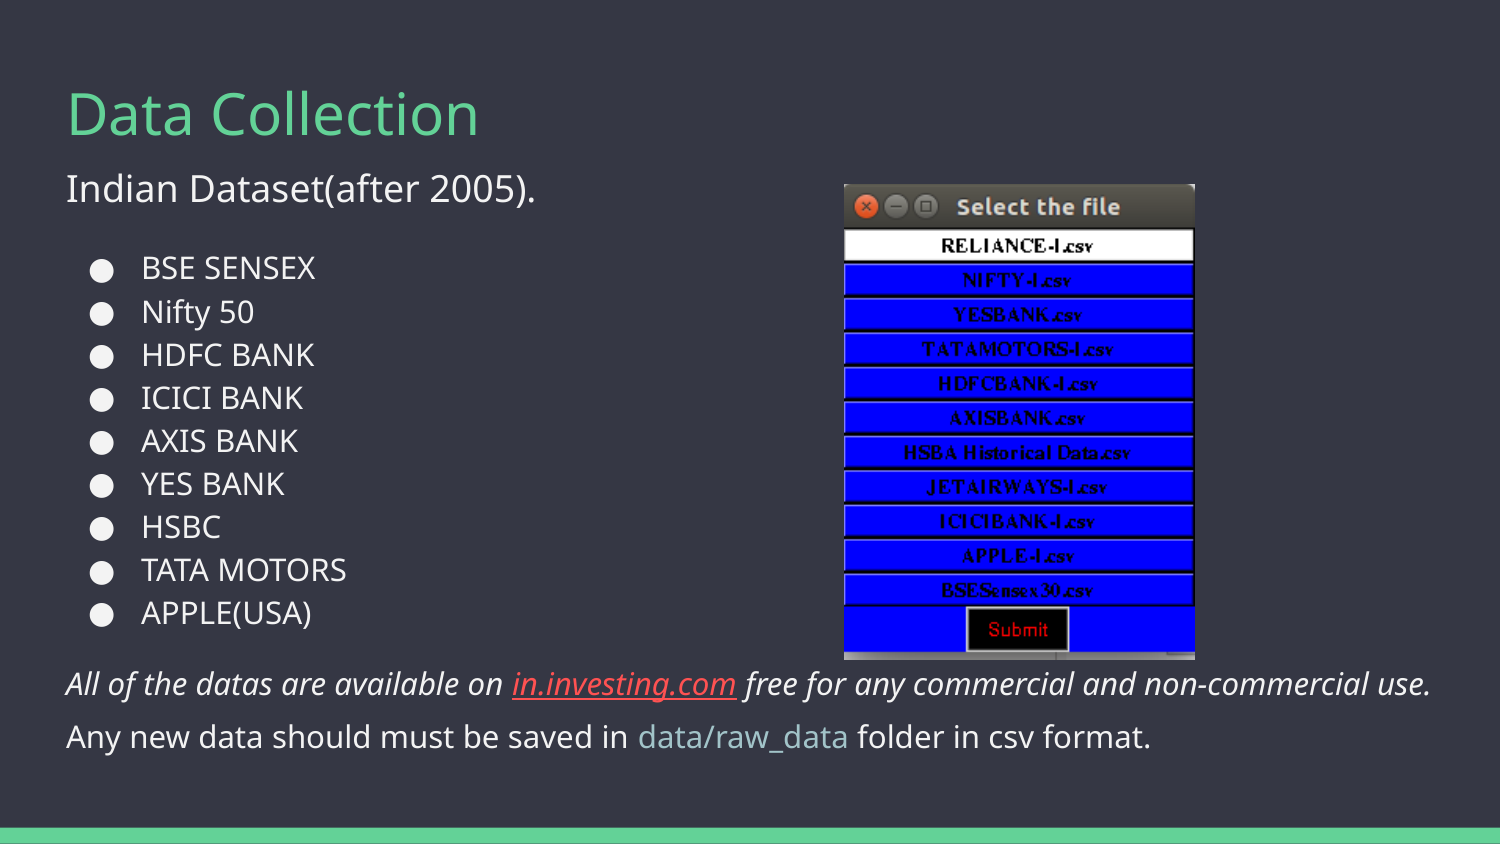

# Data Collection
Indian Dataset(after 2005).
BSE SENSEX
Nifty 50
HDFC BANK
ICICI BANK
AXIS BANK
YES BANK
HSBC
TATA MOTORS
APPLE(USA)
All of the datas are available on in.investing.com free for any commercial and non-commercial use.
Any new data should must be saved in data/raw_data folder in csv format.